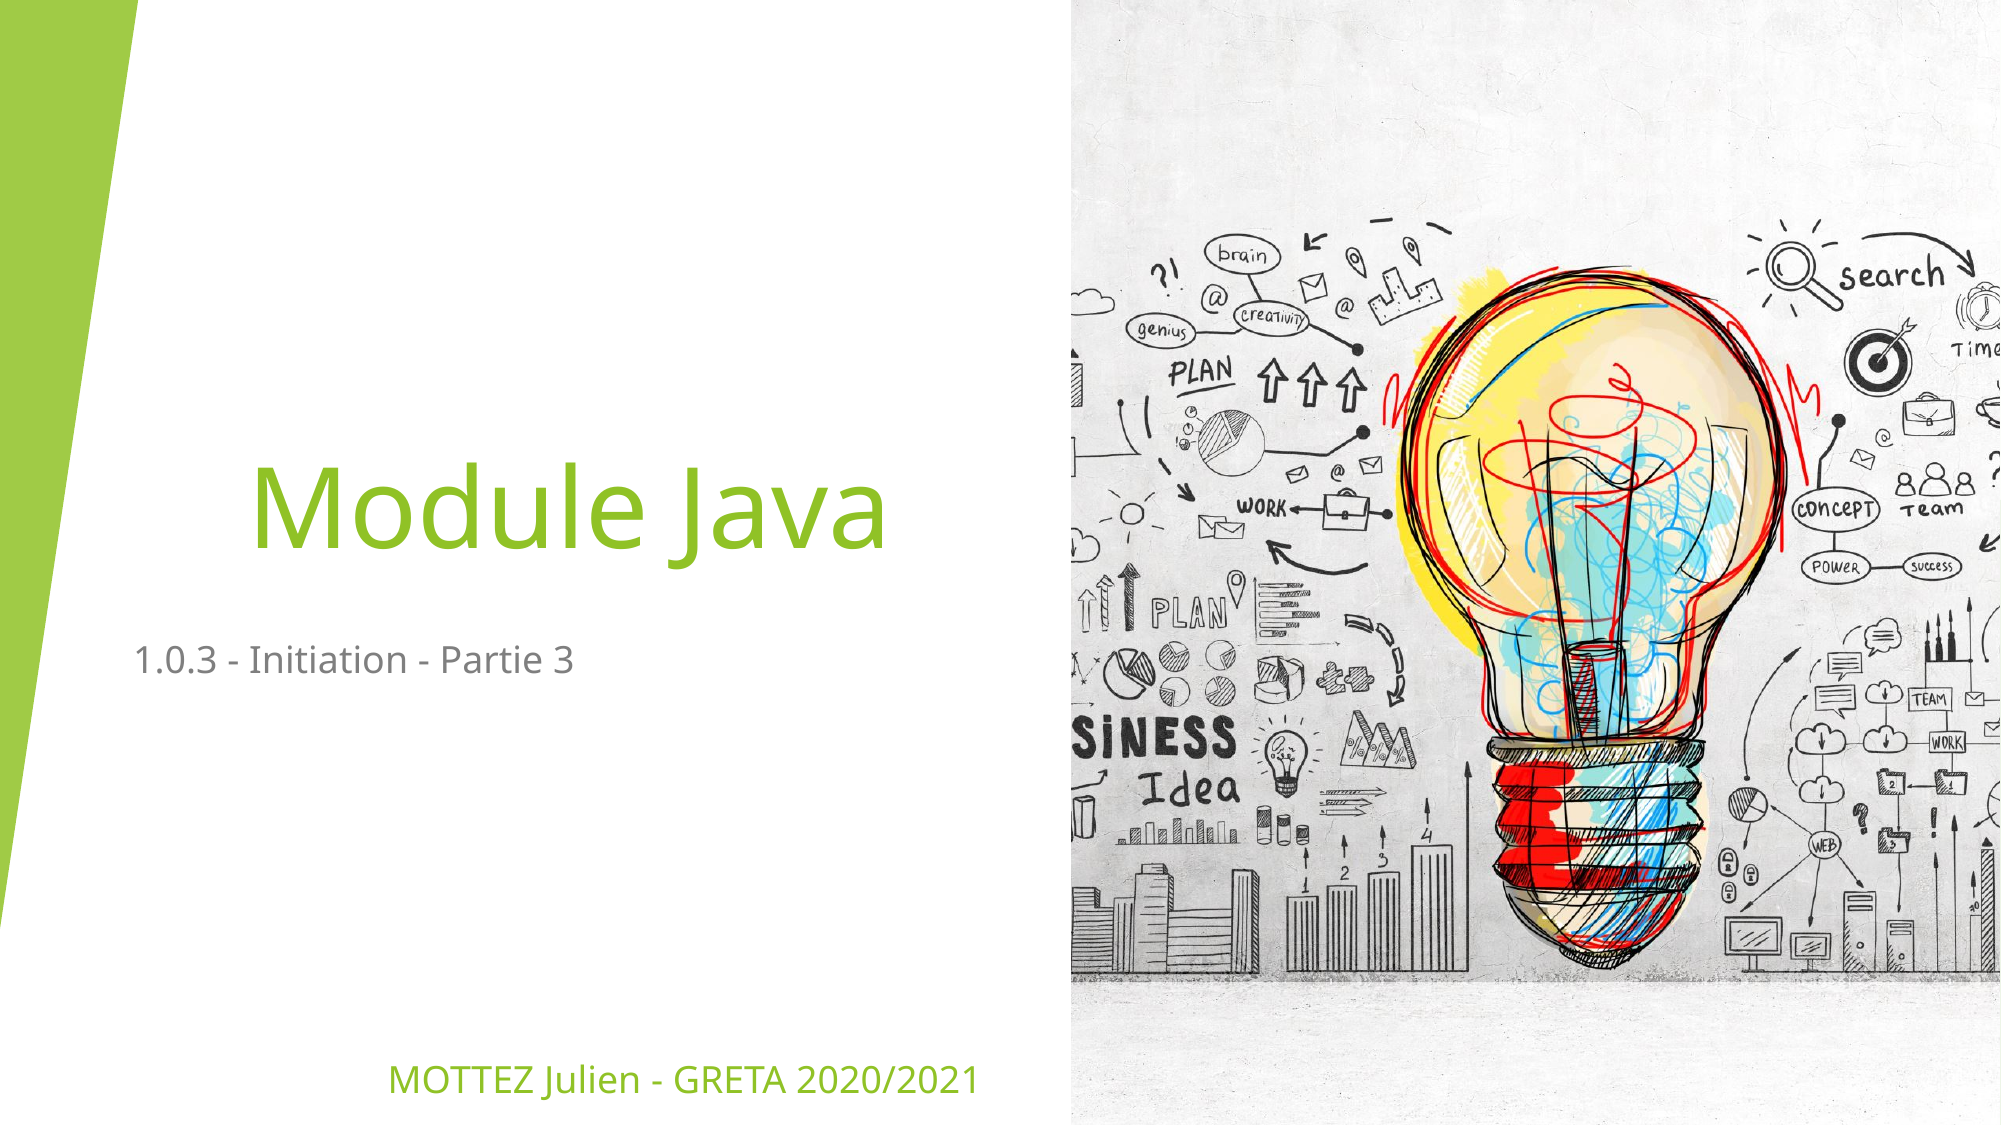

# Module Java
1.0.3 - Initiation - Partie 3
 MOTTEZ Julien - GRETA 2020/2021